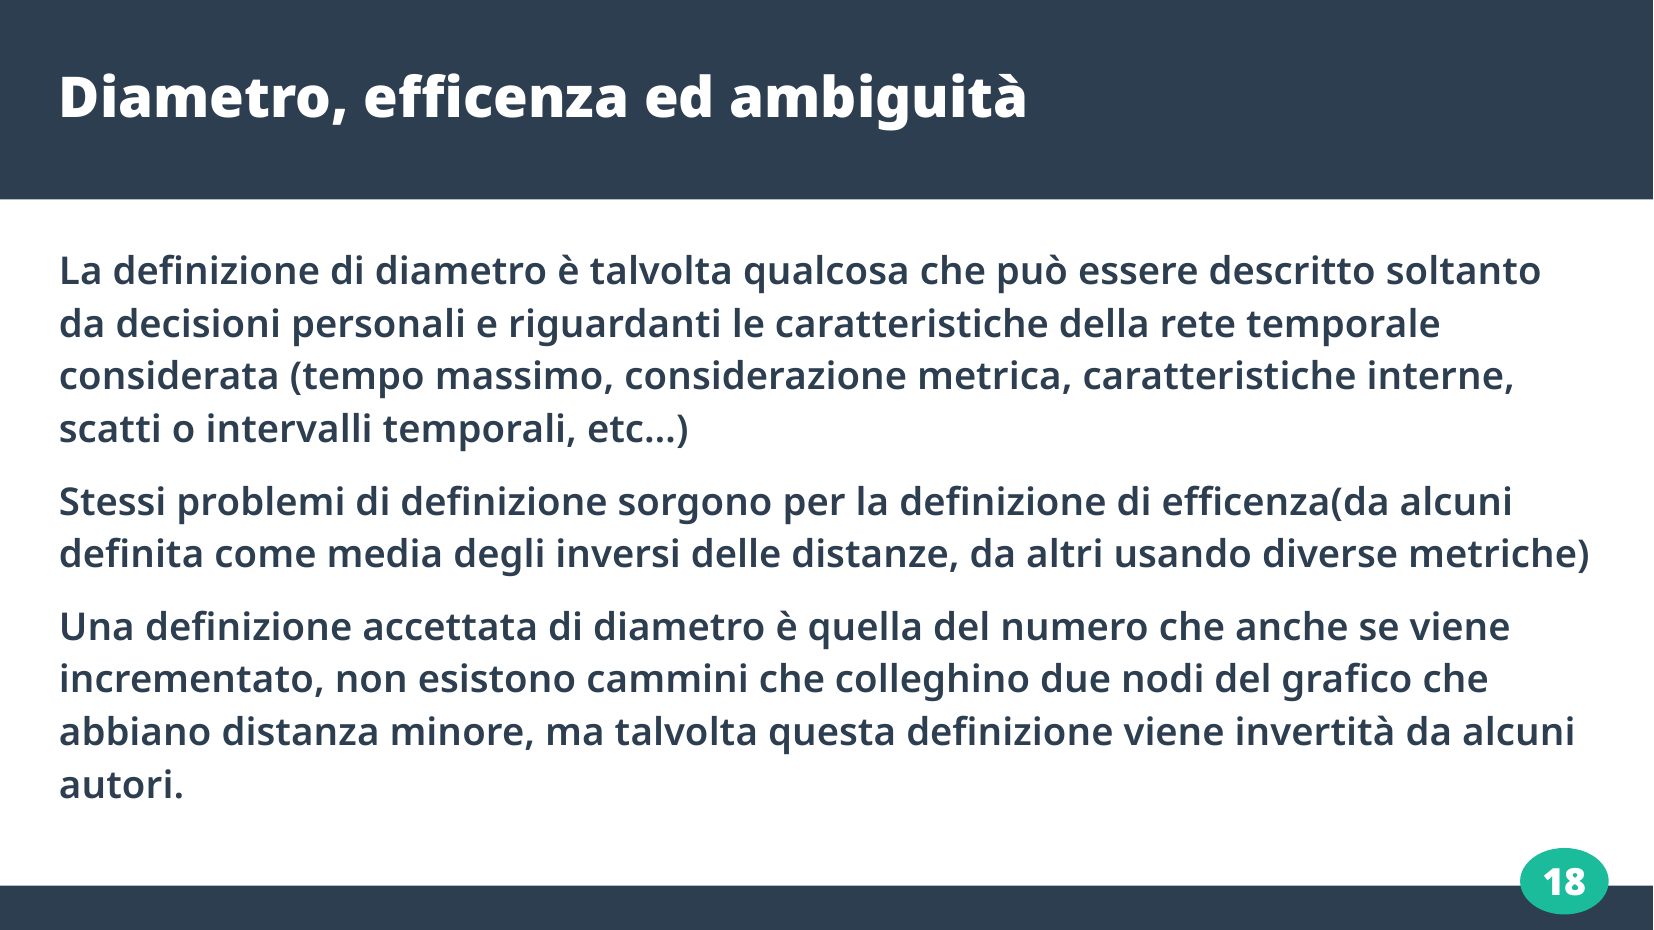

# Diametro, efficenza ed ambiguità
La definizione di diametro è talvolta qualcosa che può essere descritto soltanto da decisioni personali e riguardanti le caratteristiche della rete temporale considerata (tempo massimo, considerazione metrica, caratteristiche interne, scatti o intervalli temporali, etc…)
Stessi problemi di definizione sorgono per la definizione di efficenza(da alcuni definita come media degli inversi delle distanze, da altri usando diverse metriche)
Una definizione accettata di diametro è quella del numero che anche se viene incrementato, non esistono cammini che colleghino due nodi del grafico che abbiano distanza minore, ma talvolta questa definizione viene invertità da alcuni autori.
18